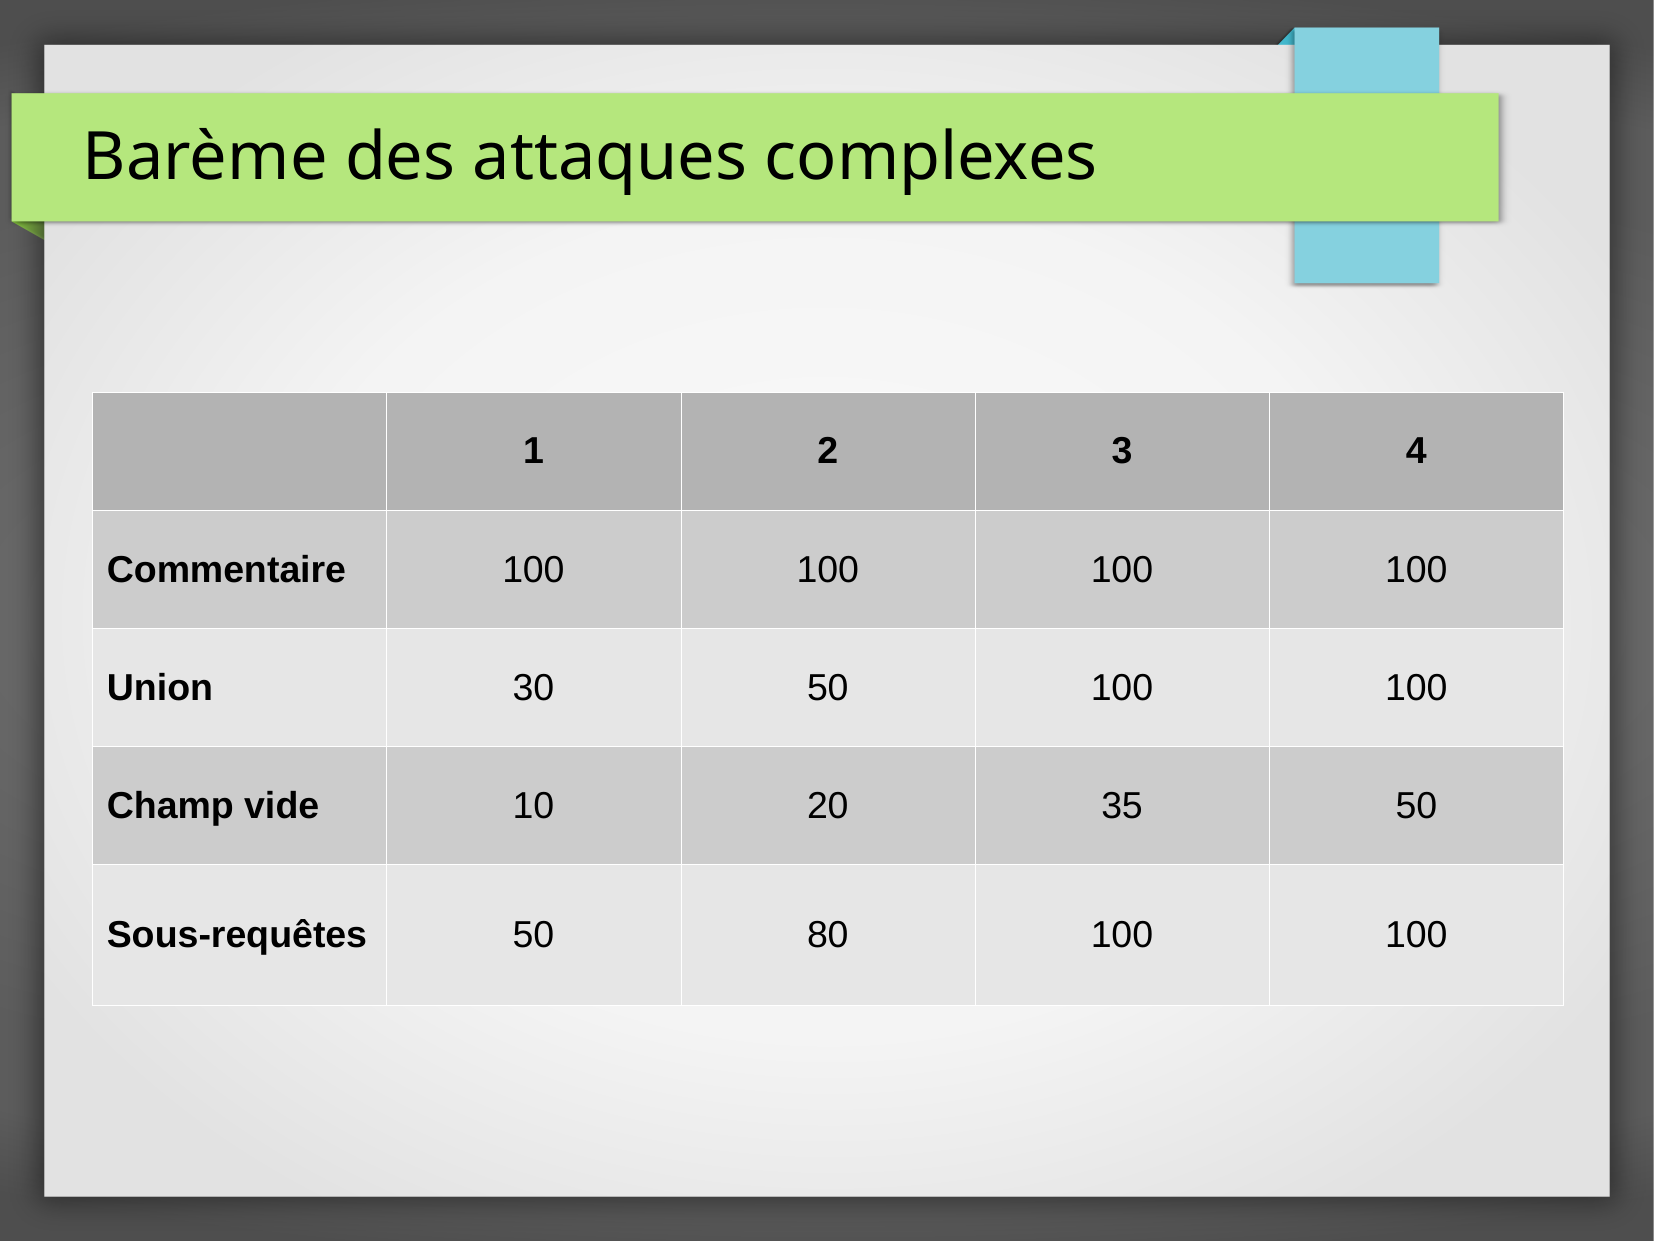

# Barème des attaques complexes
| | 1 | 2 | 3 | 4 |
| --- | --- | --- | --- | --- |
| Commentaire | 100 | 100 | 100 | 100 |
| Union | 30 | 50 | 100 | 100 |
| Champ vide | 10 | 20 | 35 | 50 |
| Sous-requêtes | 50 | 80 | 100 | 100 |